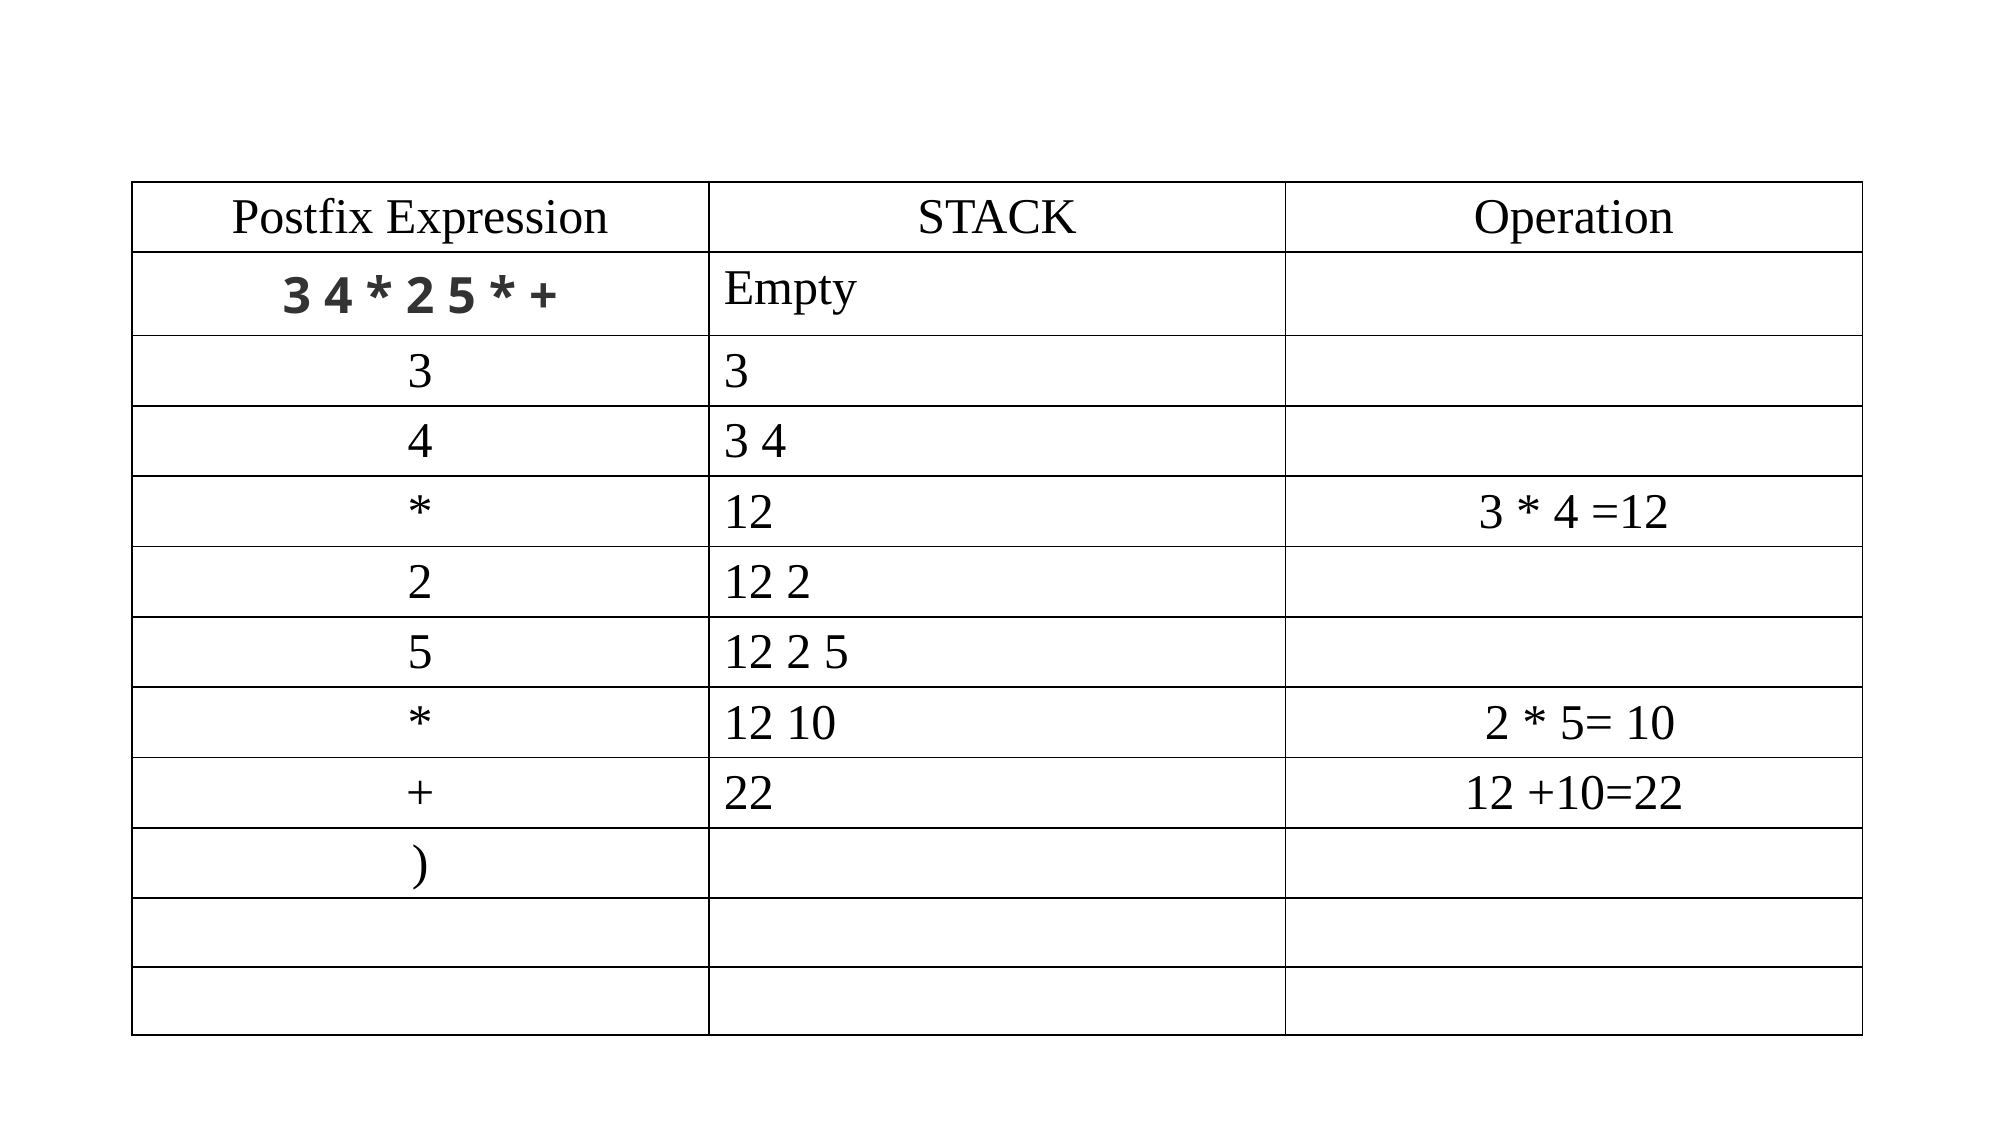

| Postfix Expression | STACK | Operation |
| --- | --- | --- |
| 3 4 \* 2 5 \* + | Empty | |
| 3 | 3 | |
| 4 | 3 4 | |
| \* | 12 | 3 \* 4 =12 |
| 2 | 12 2 | |
| 5 | 12 2 5 | |
| \* | 12 10 | 2 \* 5= 10 |
| + | 22 | 12 +10=22 |
| ) | | |
| | | |
| | | |